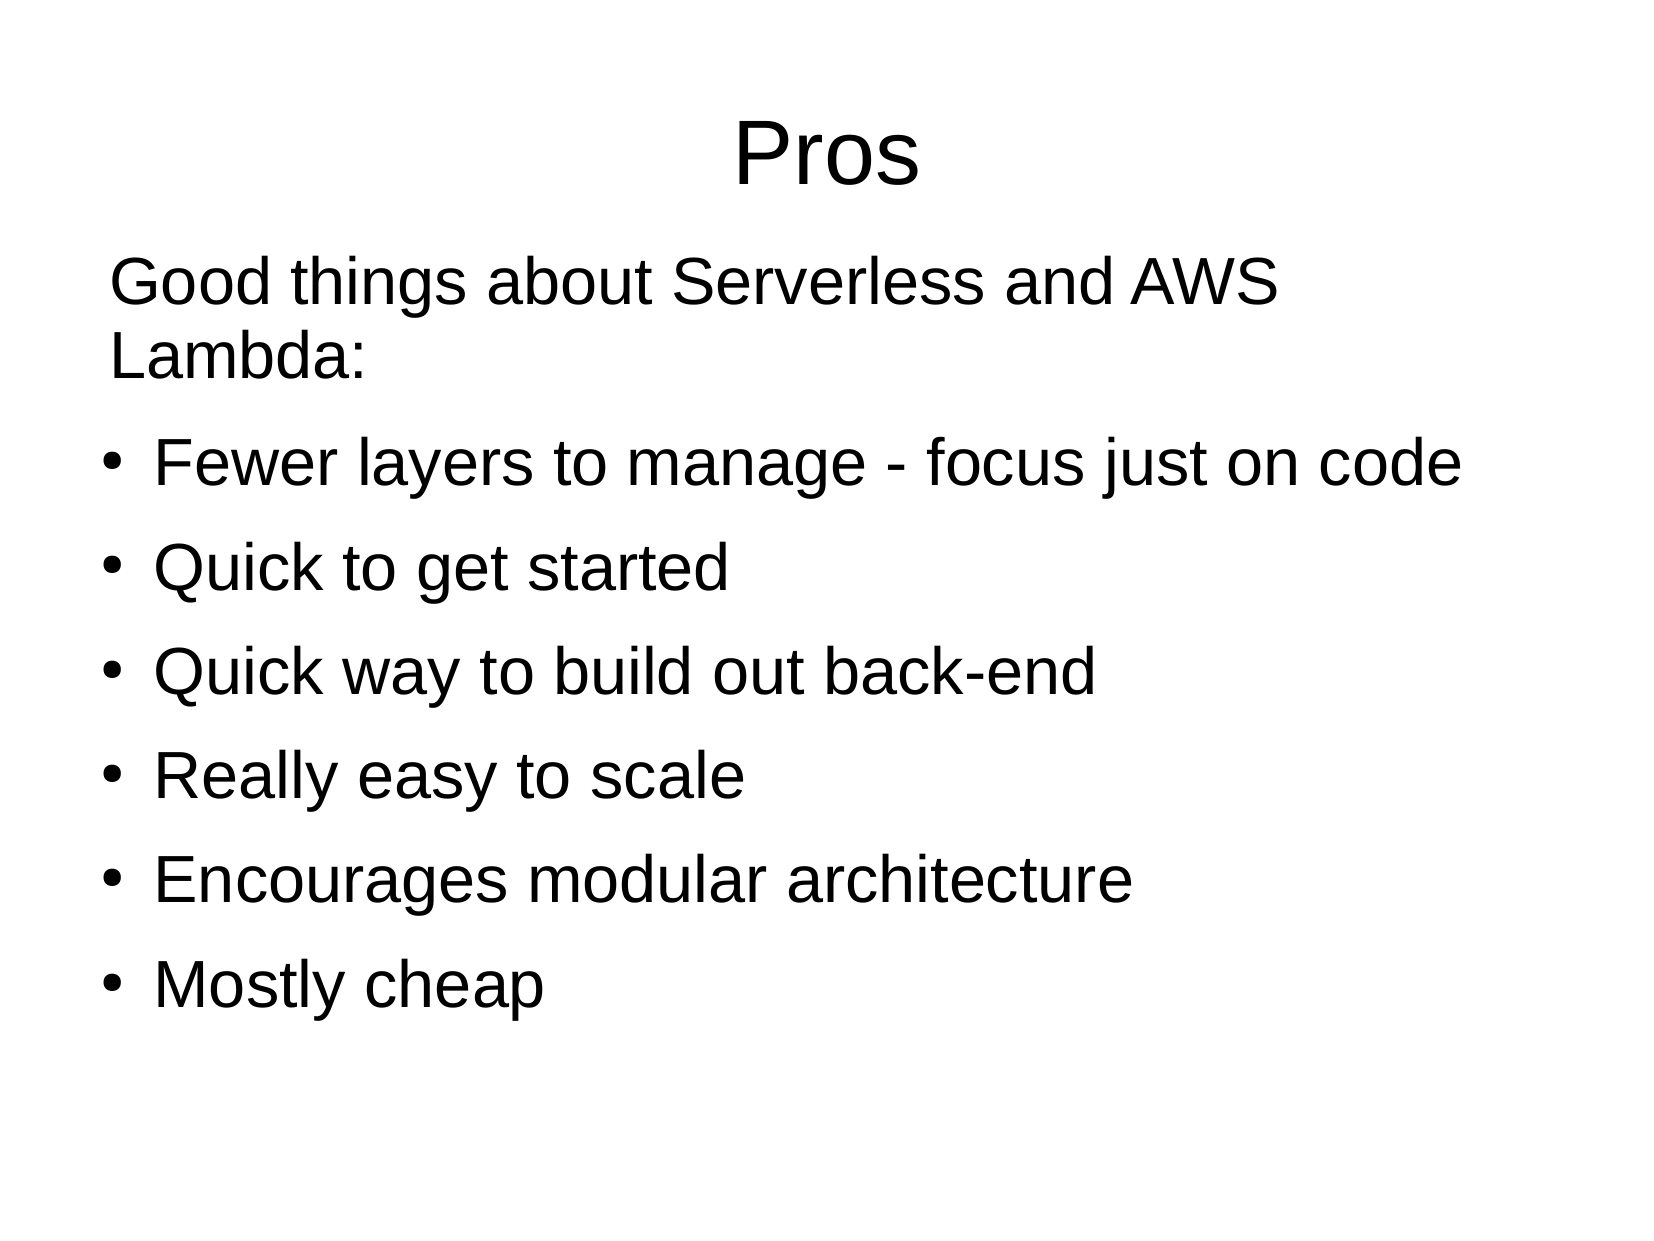

# Pros
Good things about Serverless and AWS Lambda:
Fewer layers to manage - focus just on code
Quick to get started
Quick way to build out back-end
Really easy to scale
Encourages modular architecture
Mostly cheap